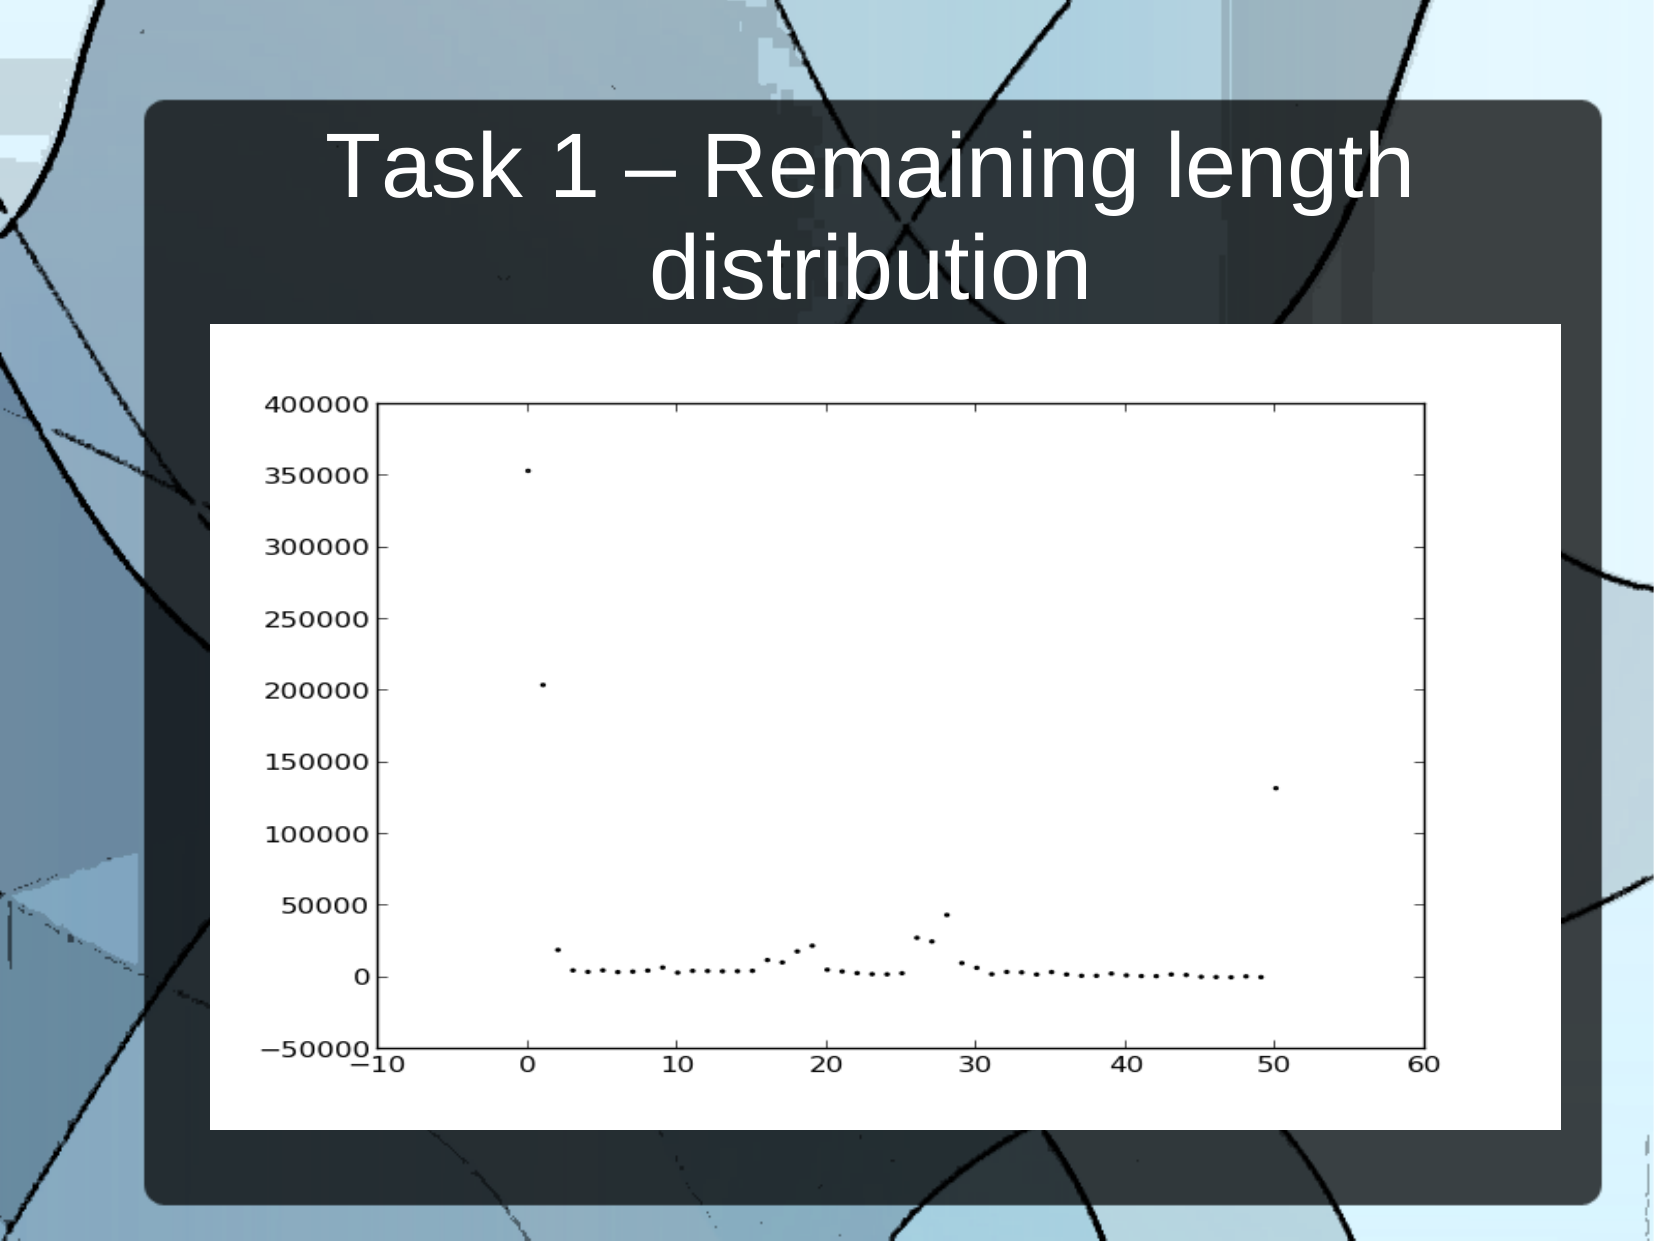

# Task 1 – Remaining length distribution